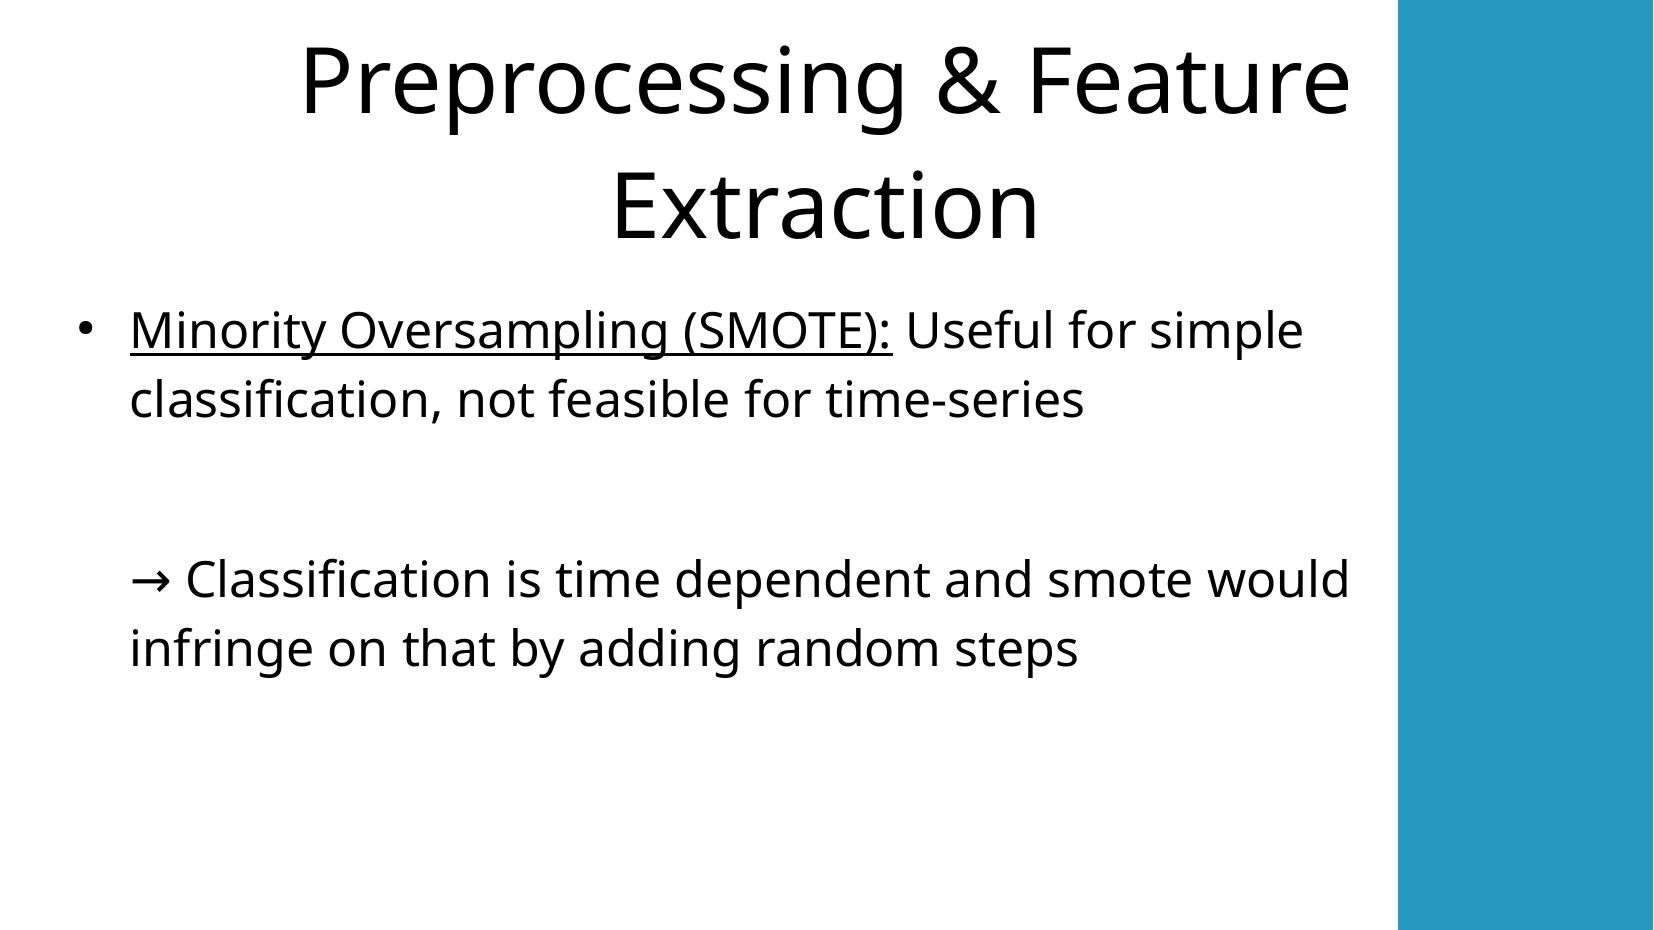

# Preprocessing & Feature Extraction
Minority Oversampling (SMOTE): Useful for simple classification, not feasible for time-series
→ Classification is time dependent and smote would infringe on that by adding random steps